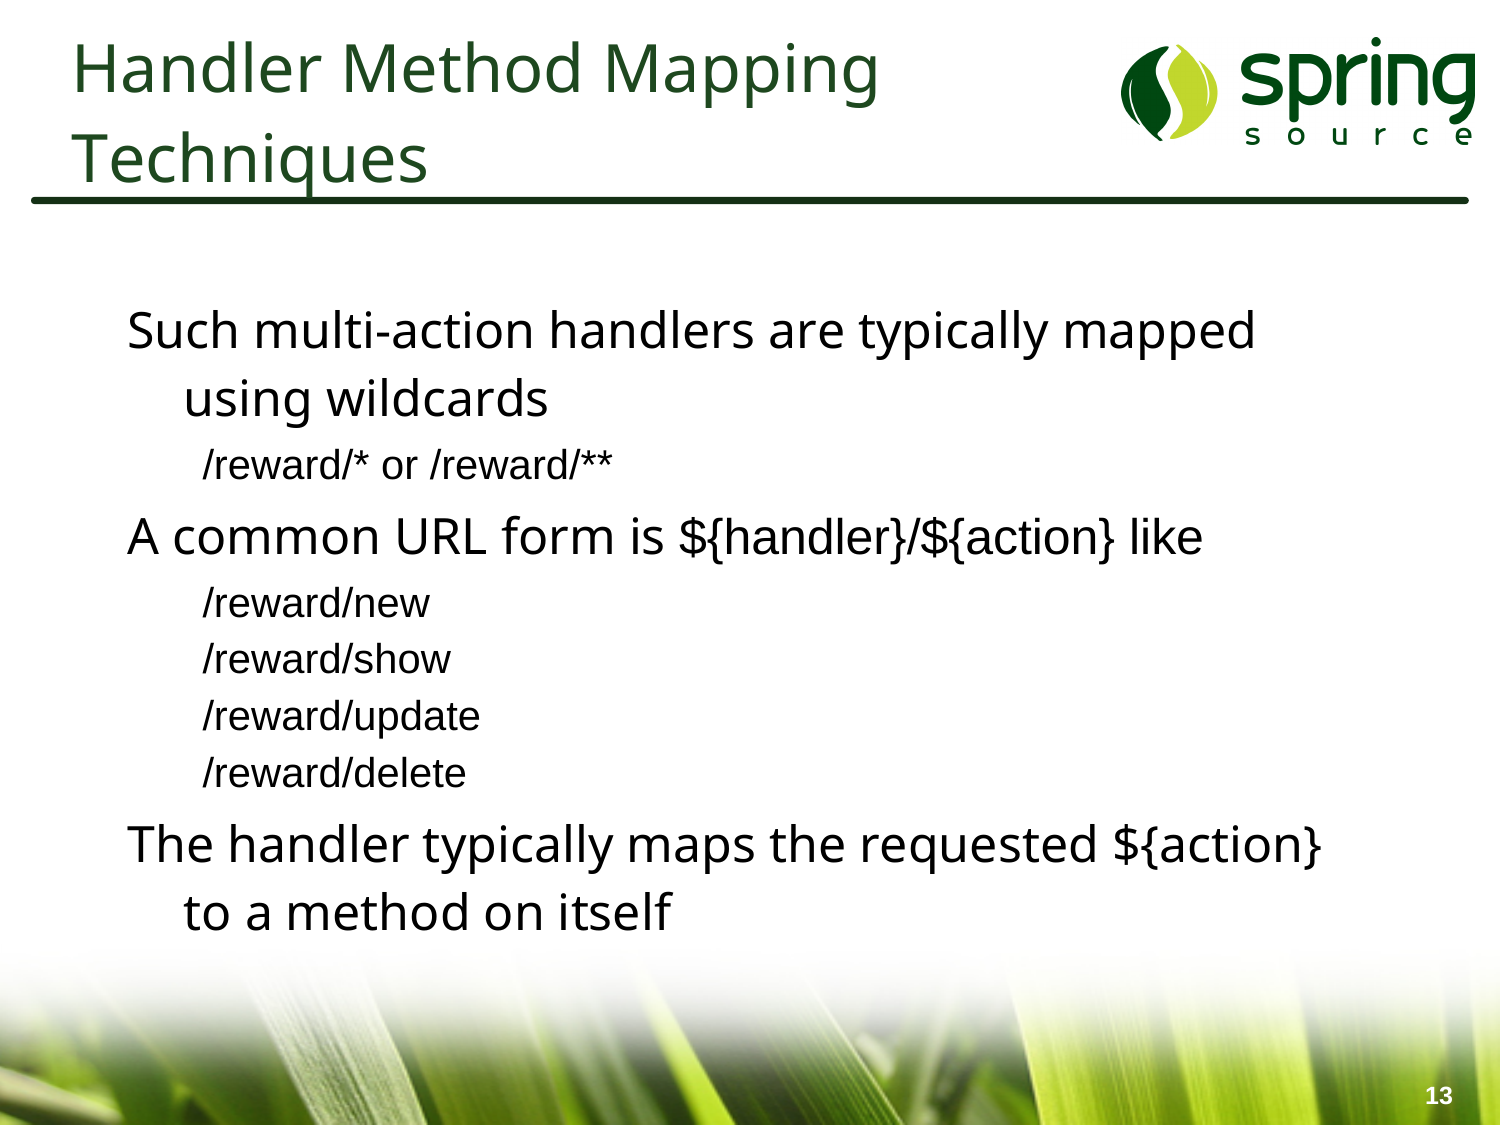

# Handler Method Mapping Techniques
Such multi-action handlers are typically mapped using wildcards
/reward/* or /reward/**
A common URL form is ${handler}/${action} like
/reward/new
/reward/show
/reward/update
/reward/delete
The handler typically maps the requested ${action} to a method on itself